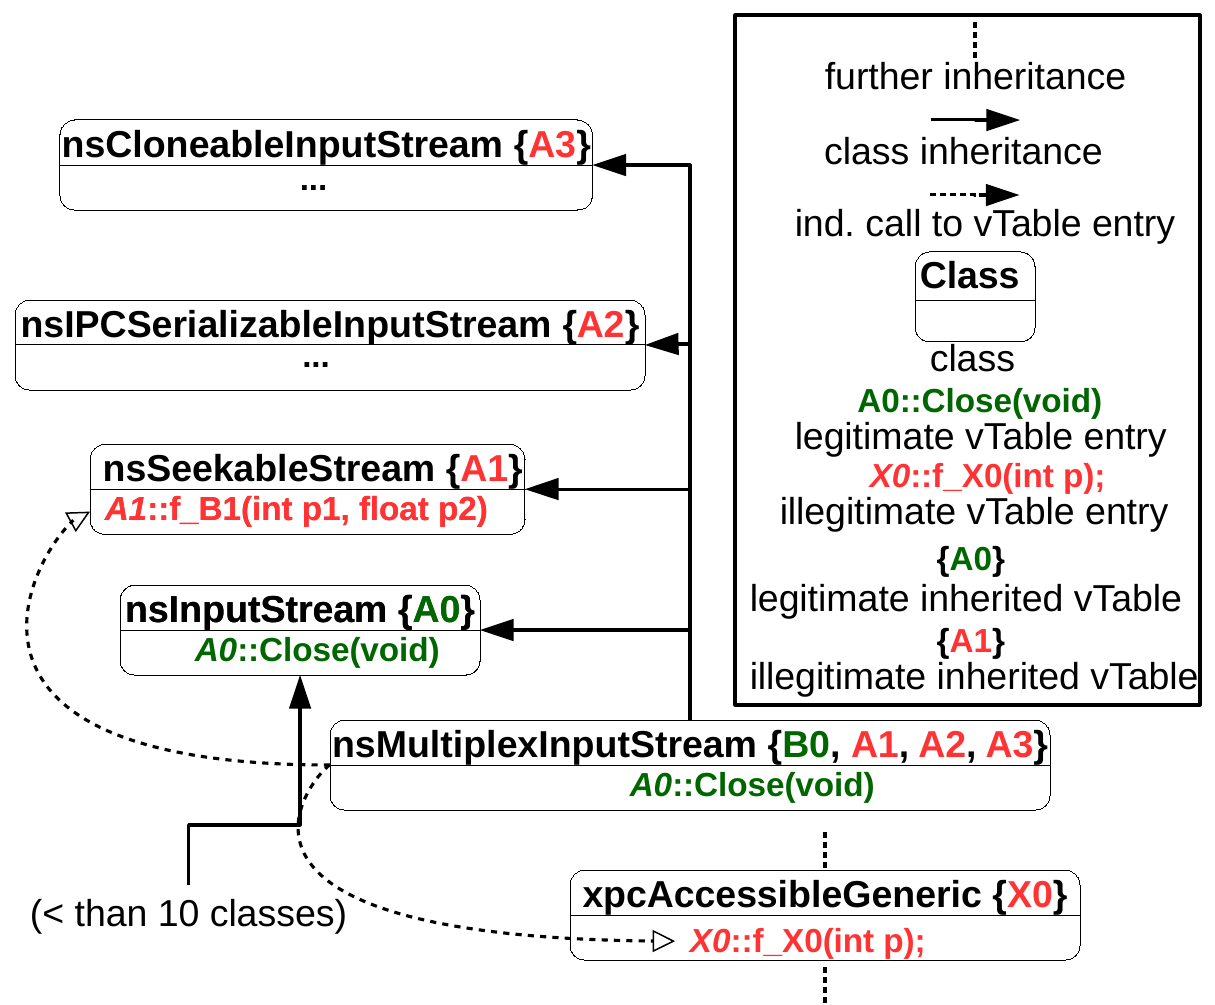

further inheritance
nsCloneableInputStream {A3}
class inheritance
...
ind. call to vTable entry
Class
nsIPCSerializableInputStream {A2}
...
class
A0::Close(void)
legitimate vTable entry
 nsSeekableStream {A1}
X0::f_X0(int p);
A1::f_B1(int p1, float p2)
A1::f_B1(int p1, float p2)
illegitimate vTable entry
{A0}
legitimate inherited vTable
nsInputStream {A0}
nsInputStream {A0}
{A1}
A0::Close(void)
illegitimate inherited vTable
nsMultiplexInputStream {B0, A1, A2, A3}
A0::Close(void)
xpcAccessibleGeneric {X0}
(< than 10 classes)
X0::f_X0(int p);